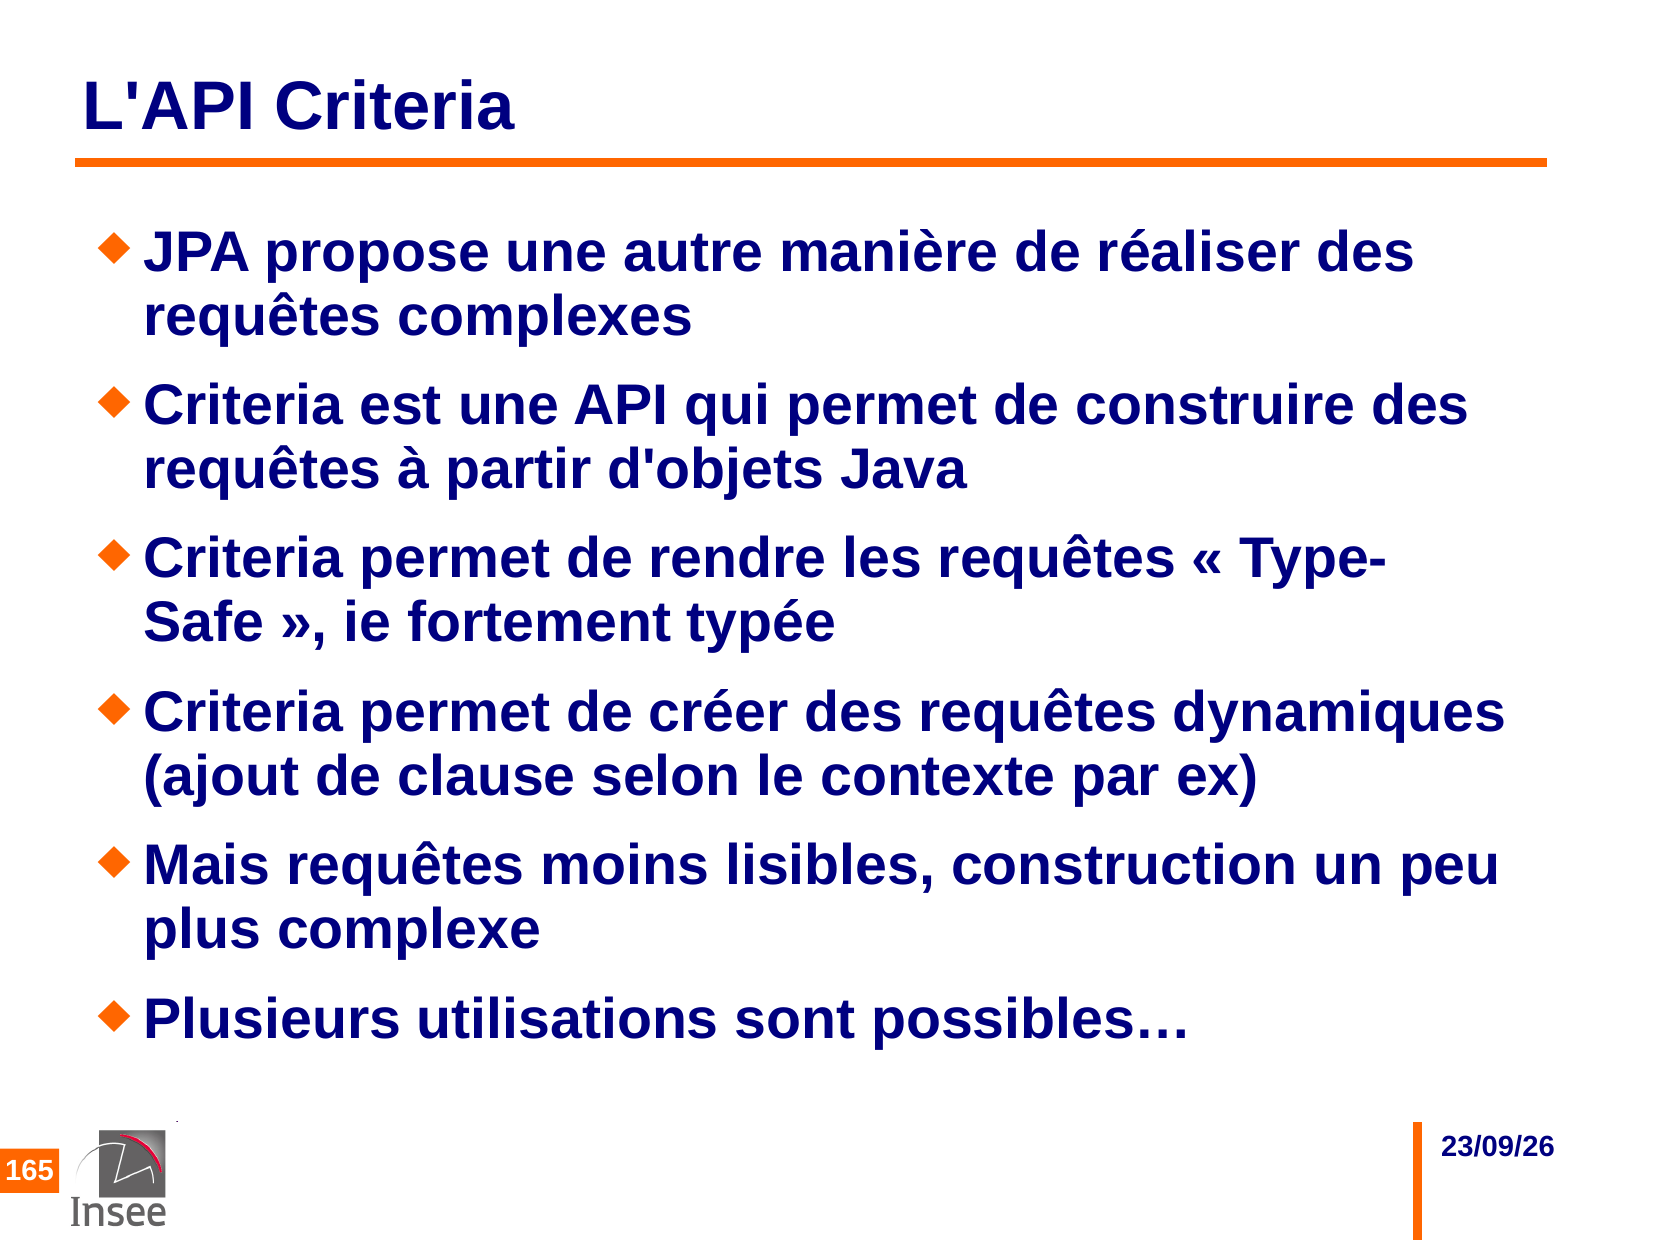

# L'API Criteria
JPA propose une autre manière de réaliser des requêtes complexes
Criteria est une API qui permet de construire des requêtes à partir d'objets Java
Criteria permet de rendre les requêtes « Type-Safe », ie fortement typée
Criteria permet de créer des requêtes dynamiques (ajout de clause selon le contexte par ex)
Mais requêtes moins lisibles, construction un peu plus complexe
Plusieurs utilisations sont possibles…
165